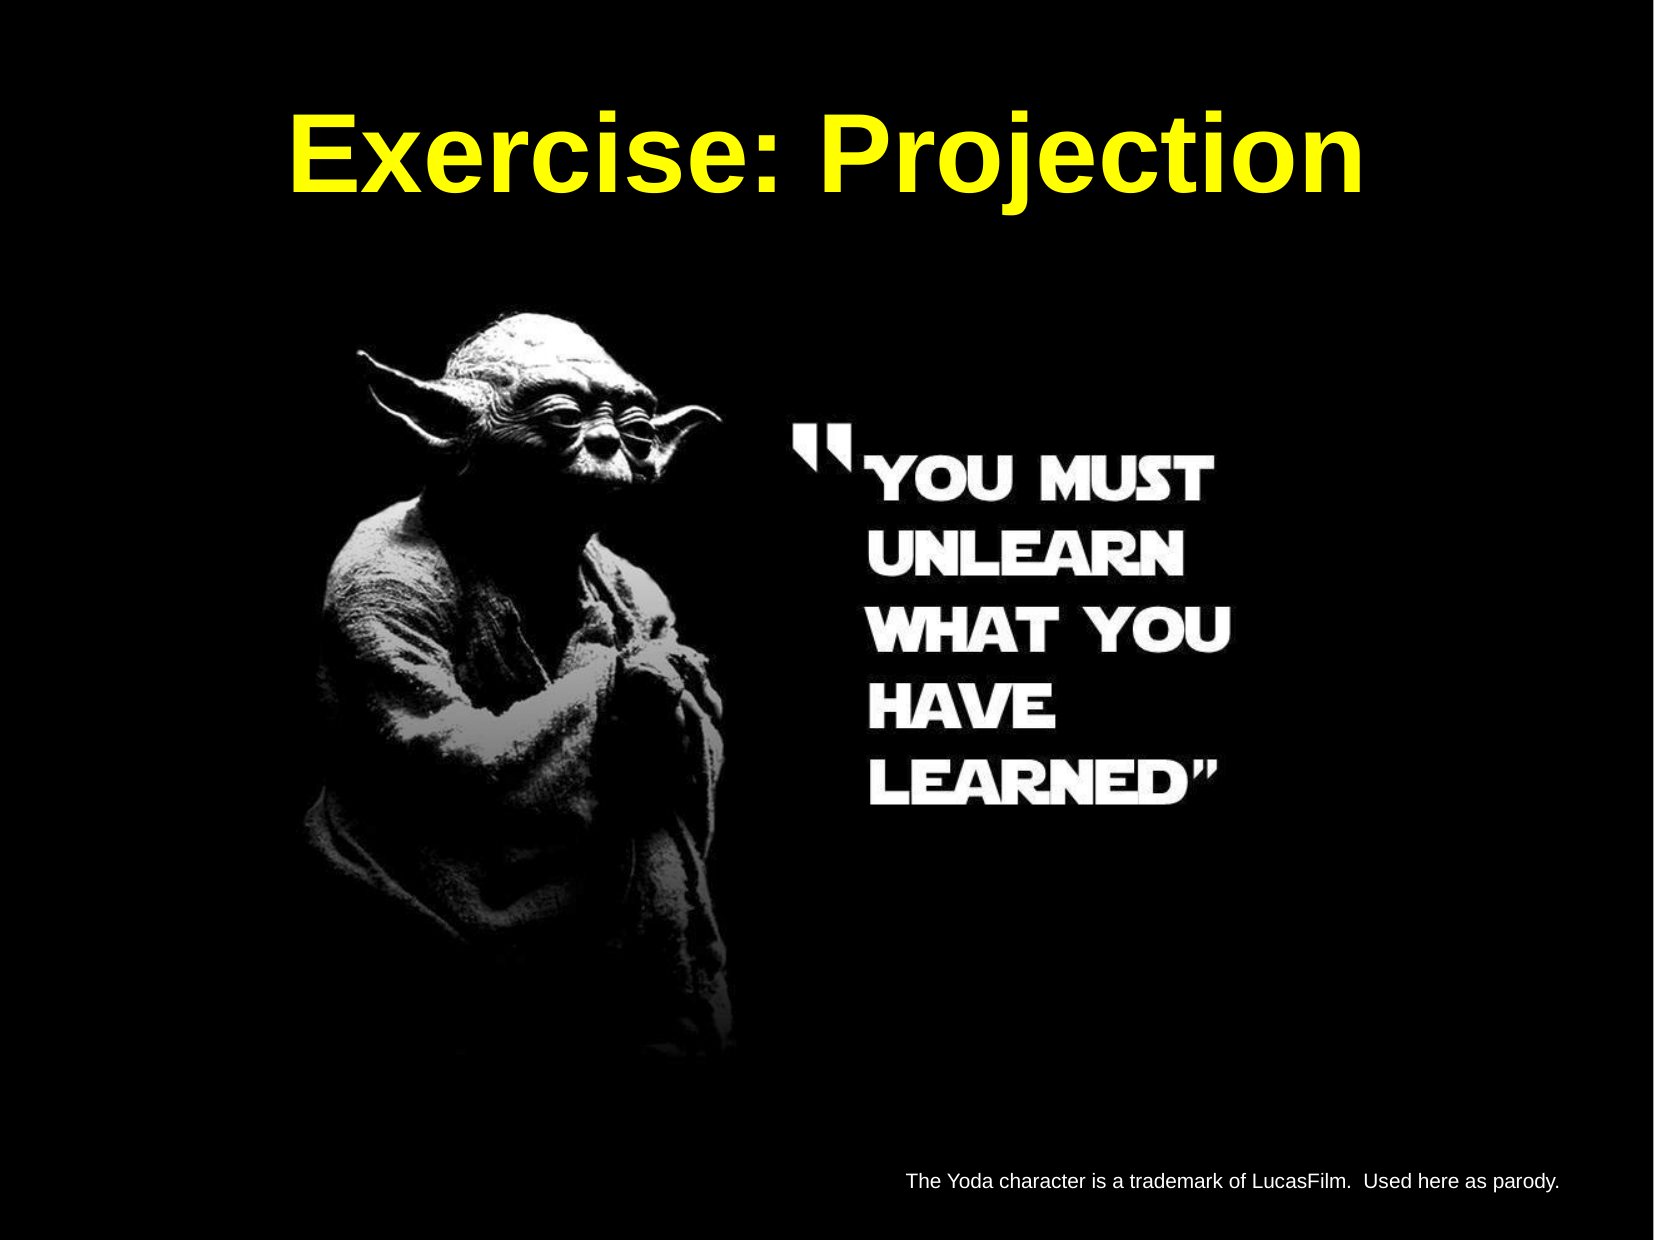

# Exercise: Projection
The Yoda character is a trademark of LucasFilm. Used here as parody.